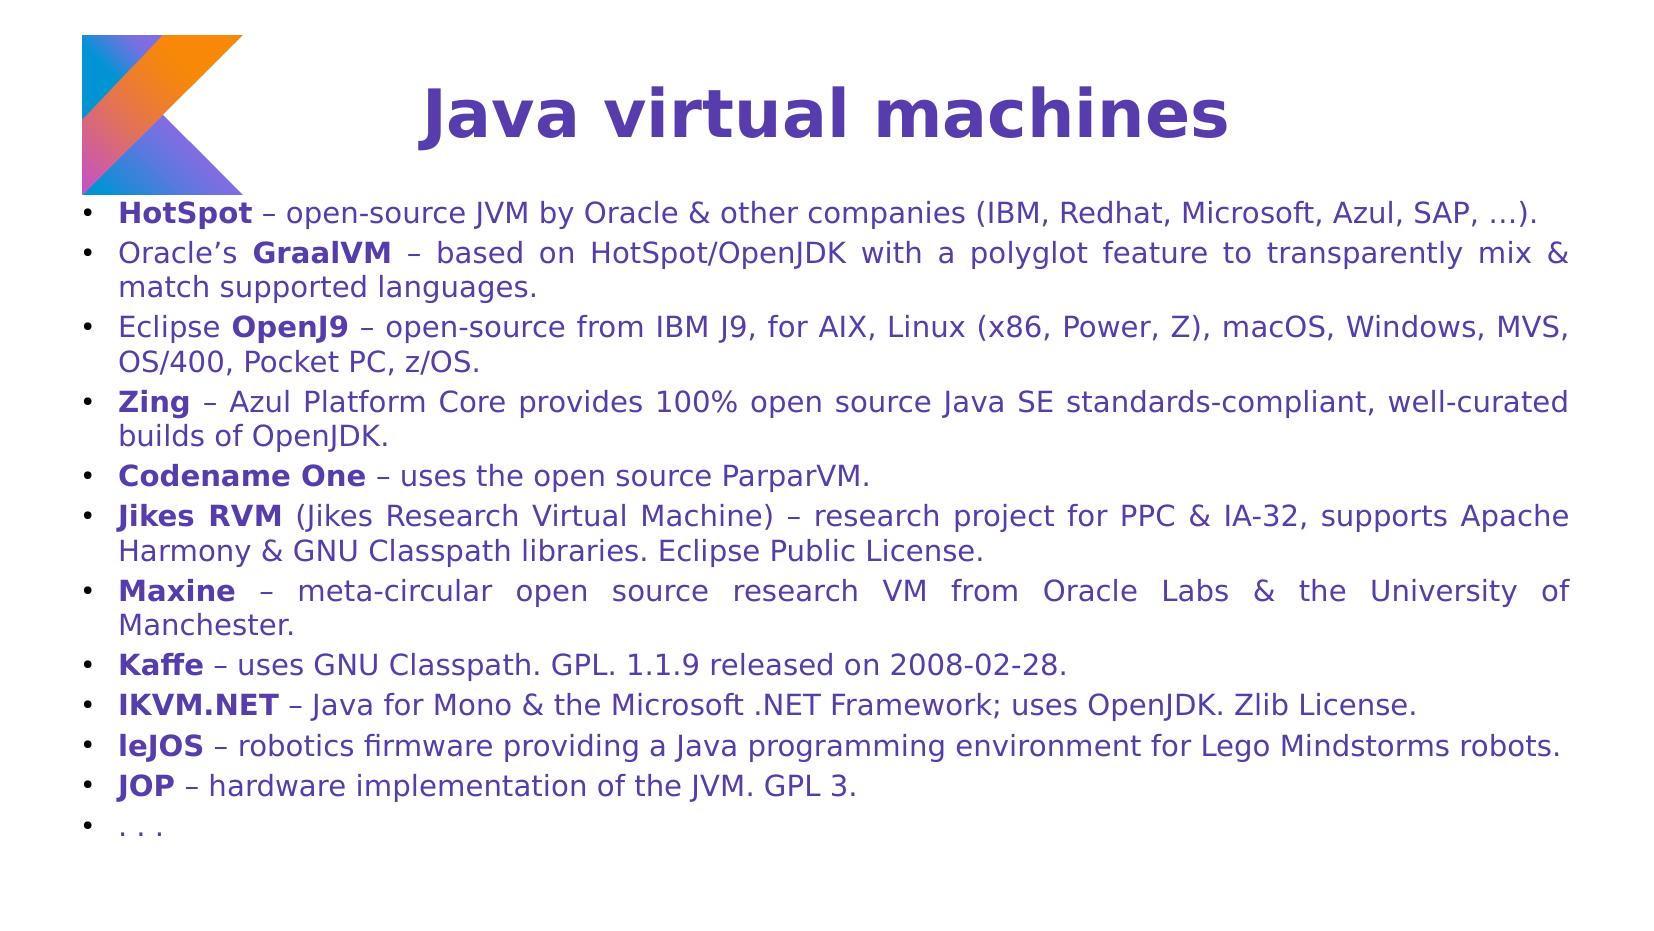

# Java virtual machines
HotSpot – open-source JVM by Oracle & other companies (IBM, Redhat, Microsoft, Azul, SAP, …).
Oracle’s GraalVM – based on HotSpot/OpenJDK with a polyglot feature to transparently mix & match supported languages.
Eclipse OpenJ9 – open-source from IBM J9, for AIX, Linux (x86, Power, Z), macOS, Windows, MVS, OS/400, Pocket PC, z/OS.
Zing – Azul Platform Core provides 100% open source Java SE standards-compliant, well-curated builds of OpenJDK.
Codename One – uses the open source ParparVM.
Jikes RVM (Jikes Research Virtual Machine) – research project for PPC & IA-32, supports Apache Harmony & GNU Classpath libraries. Eclipse Public License.
Maxine – meta-circular open source research VM from Oracle Labs & the University of Manchester.
Kaffe – uses GNU Classpath. GPL. 1.1.9 released on 2008-02-28.
IKVM.NET – Java for Mono & the Microsoft .NET Framework; uses OpenJDK. Zlib License.
leJOS – robotics firmware providing a Java programming environment for Lego Mindstorms robots.
JOP – hardware implementation of the JVM. GPL 3.
. . .